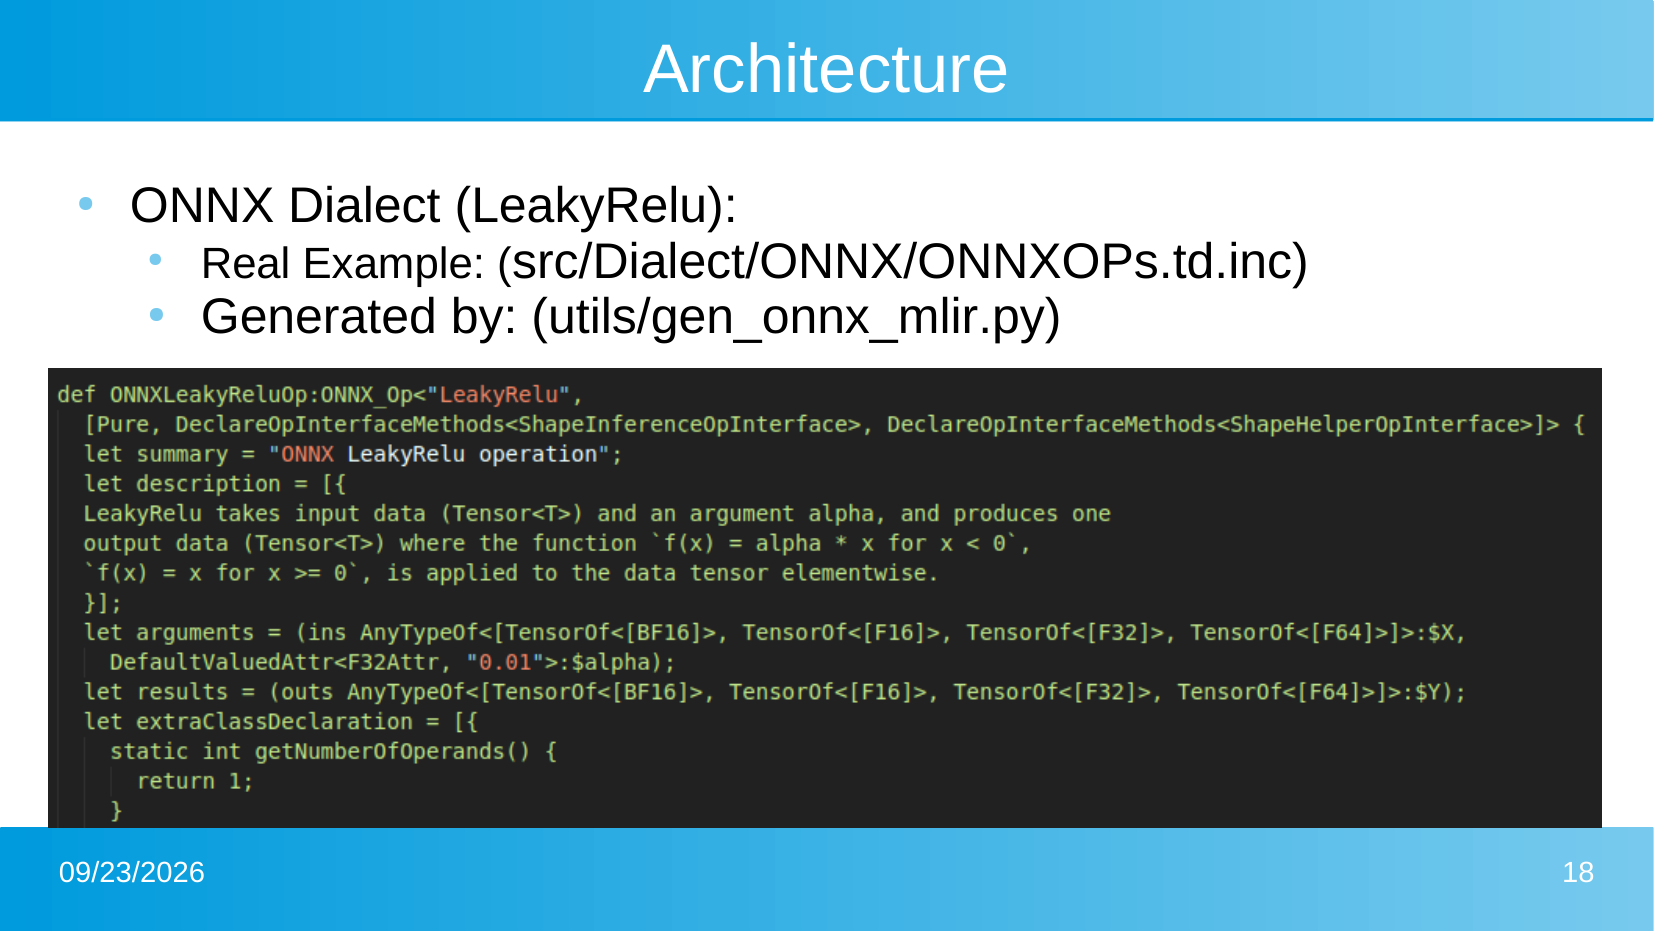

# Architecture
ONNX Dialect (LeakyRelu):
Real Example: (src/Dialect/ONNX/ONNXOPs.td.inc)
Generated by: (utils/gen_onnx_mlir.py)
18